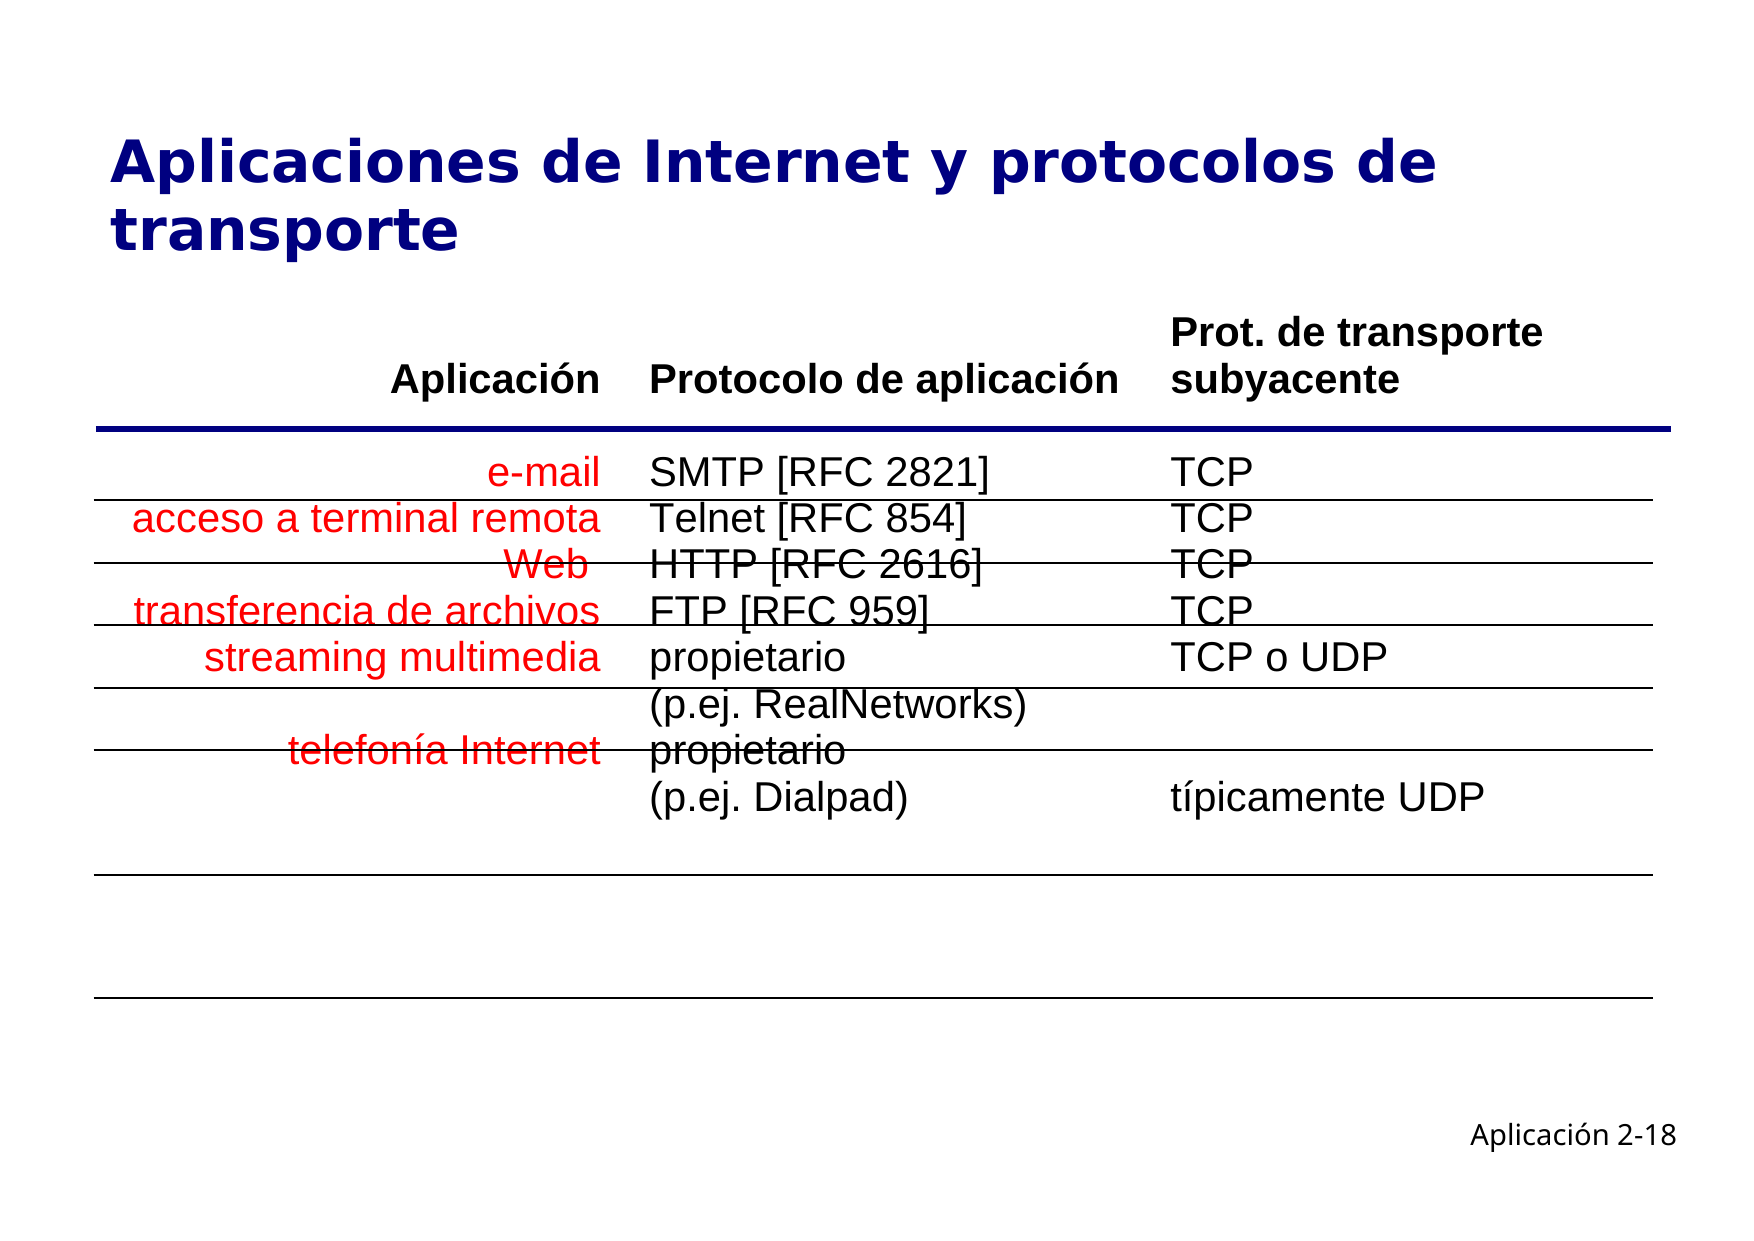

# Aplicaciones de Internet y protocolos de transporte
Aplicación
e-mail
acceso a terminal remota
Web
transferencia de archivos
streaming multimedia
telefonía Internet
Protocolo de aplicación
SMTP [RFC 2821]
Telnet [RFC 854]
HTTP [RFC 2616]
FTP [RFC 959]
propietario
(p.ej. RealNetworks)
propietario
(p.ej. Dialpad)
Prot. de transporte subyacente
TCP
TCP
TCP
TCP
TCP o UDP
típicamente UDP